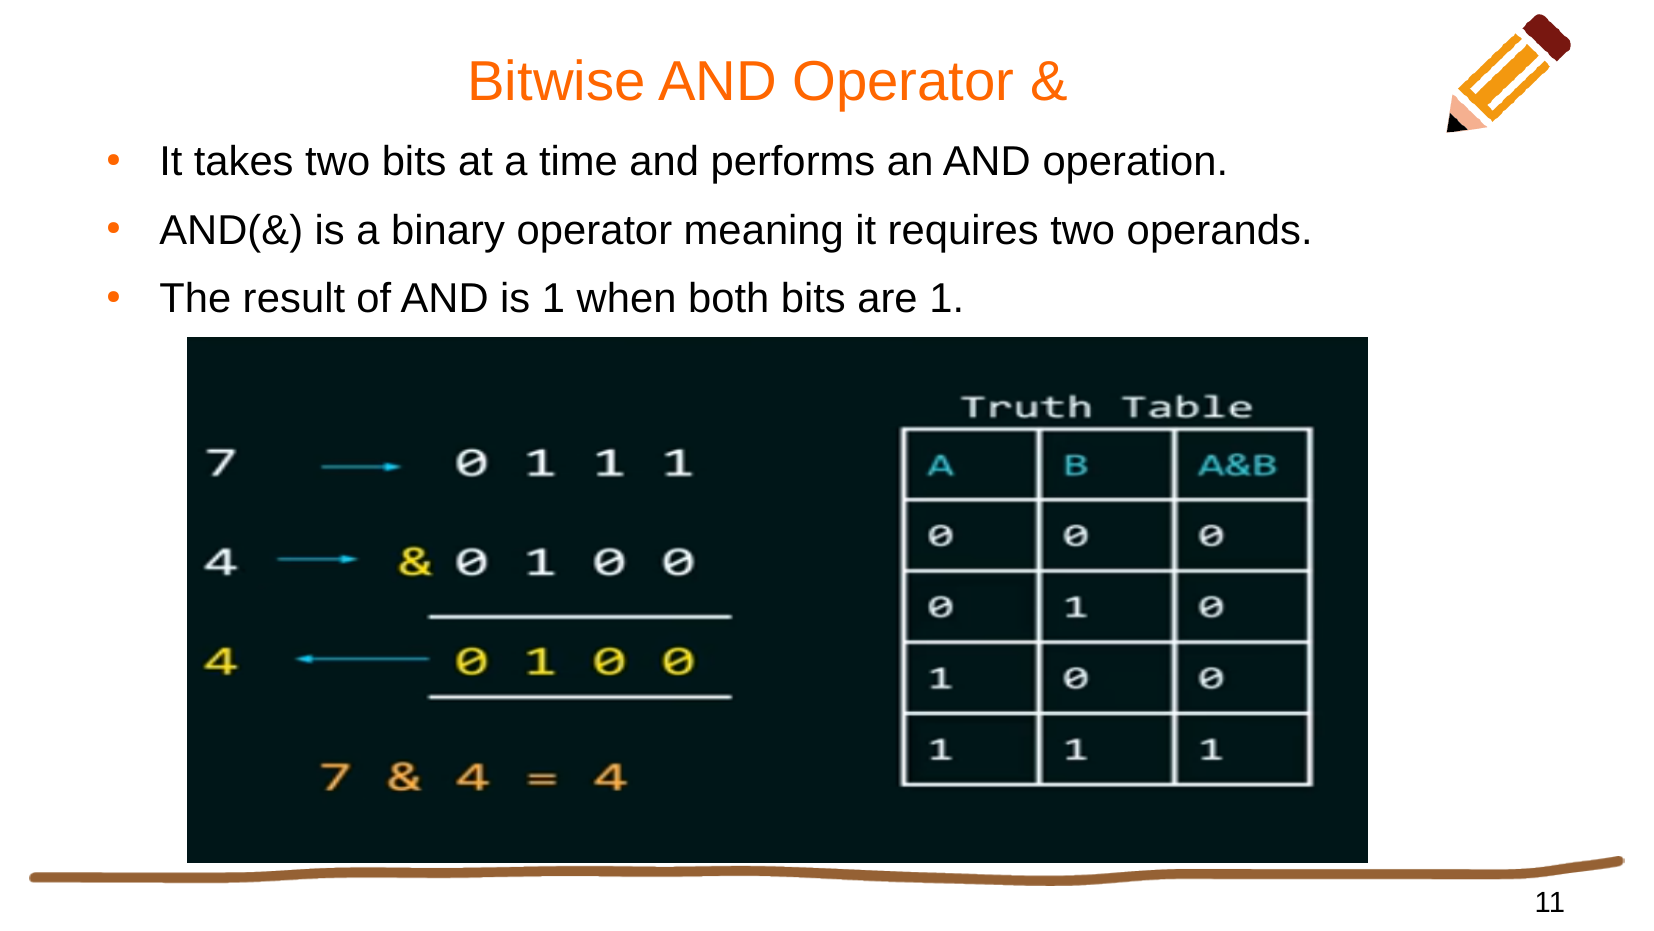

# Bitwise AND Operator &
It takes two bits at a time and performs an AND operation.
AND(&) is a binary operator meaning it requires two operands.
The result of AND is 1 when both bits are 1.
11